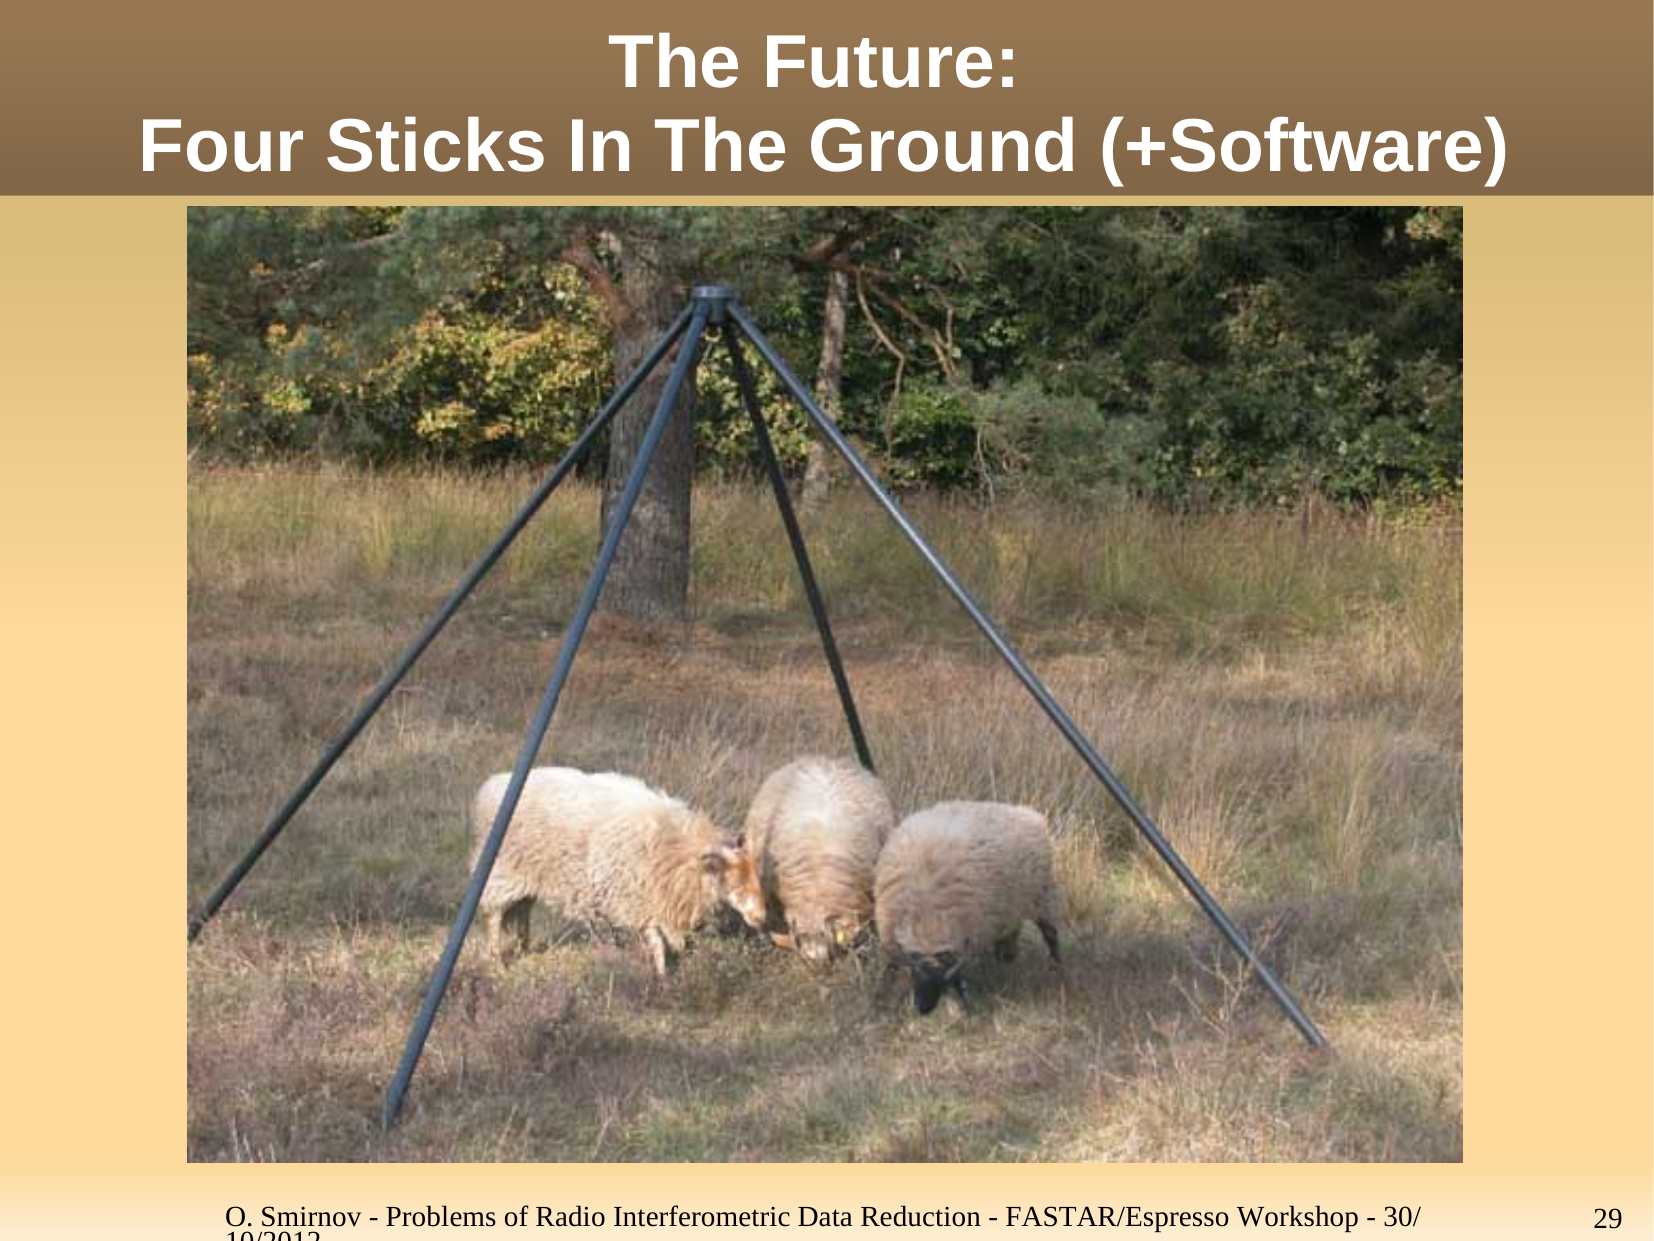

# The Future: Four Sticks In The Ground (+Software)
O. Smirnov - Problems of Radio Interferometric Data Reduction - FASTAR/Espresso Workshop - 30/10/2012
29